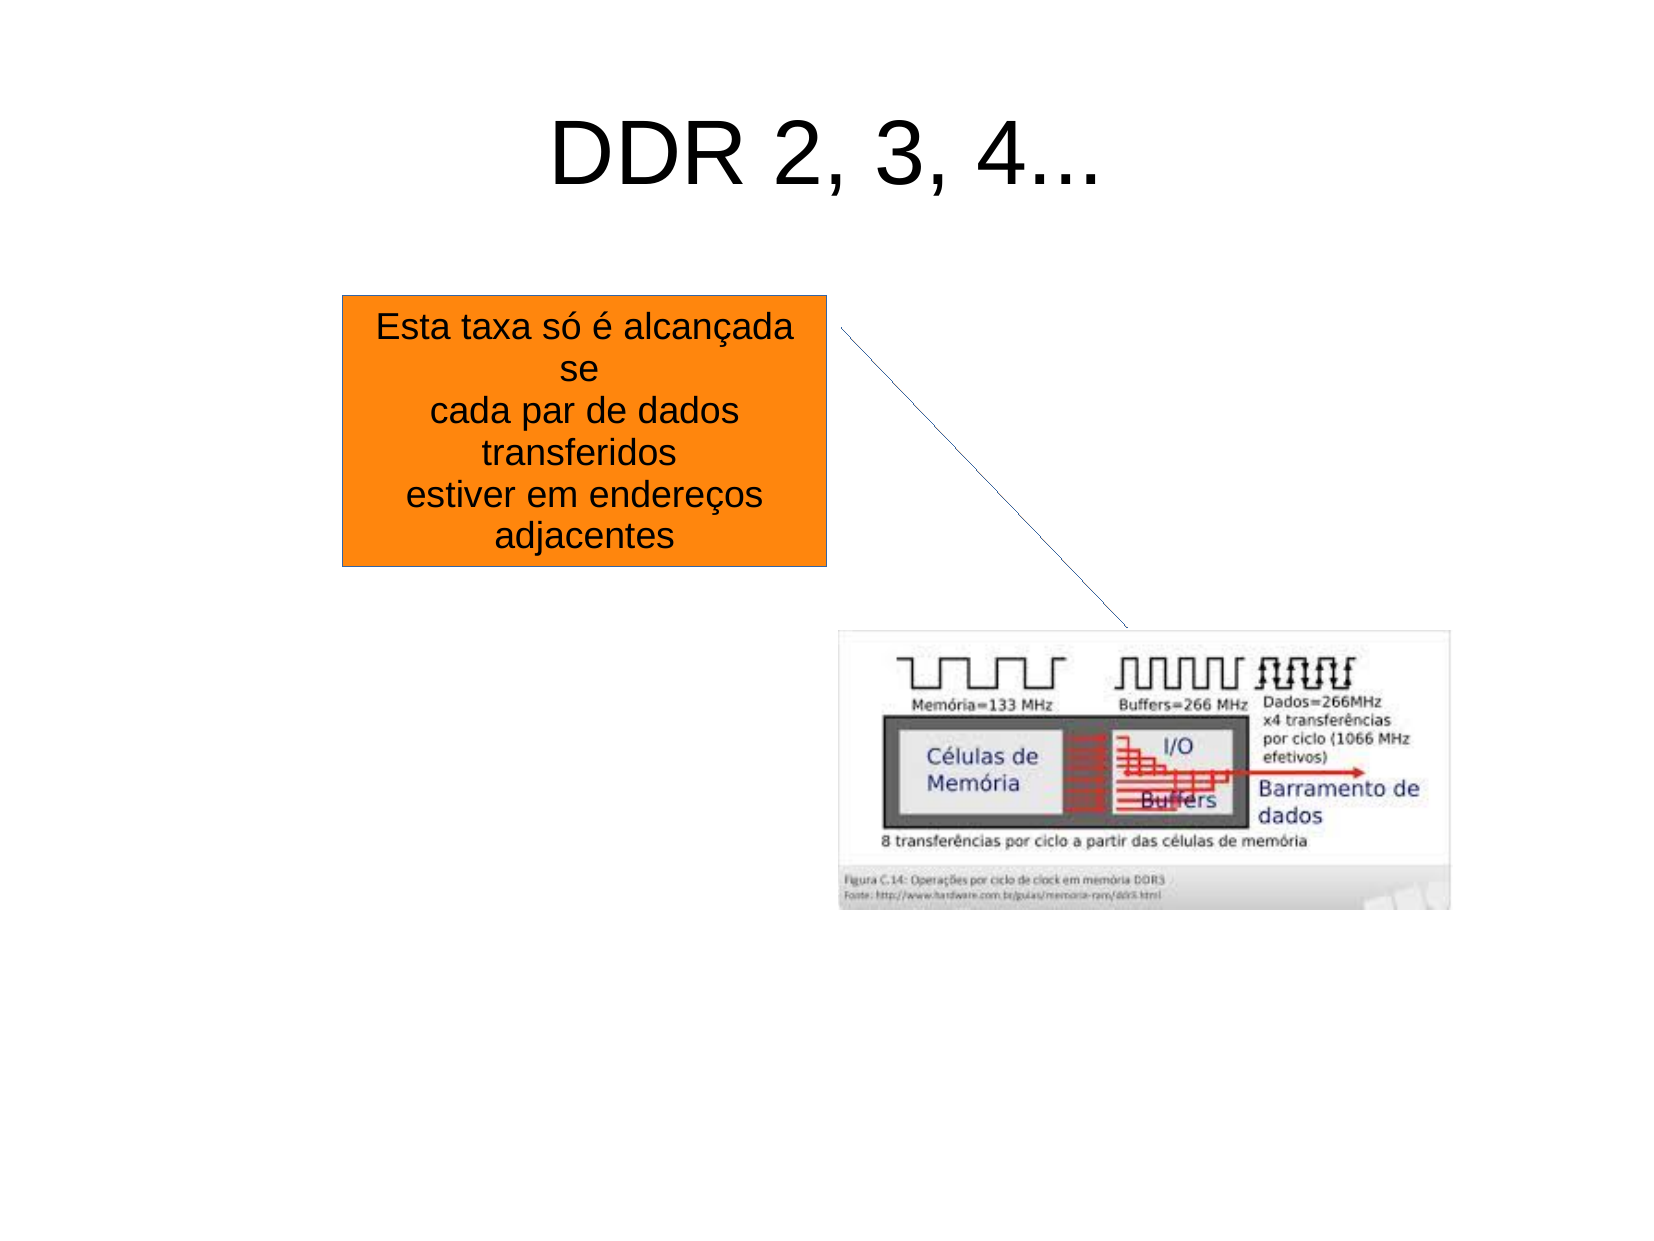

# DDR 2, 3, 4...
Esta taxa só é alcançada se
cada par de dados transferidos
estiver em endereços adjacentes